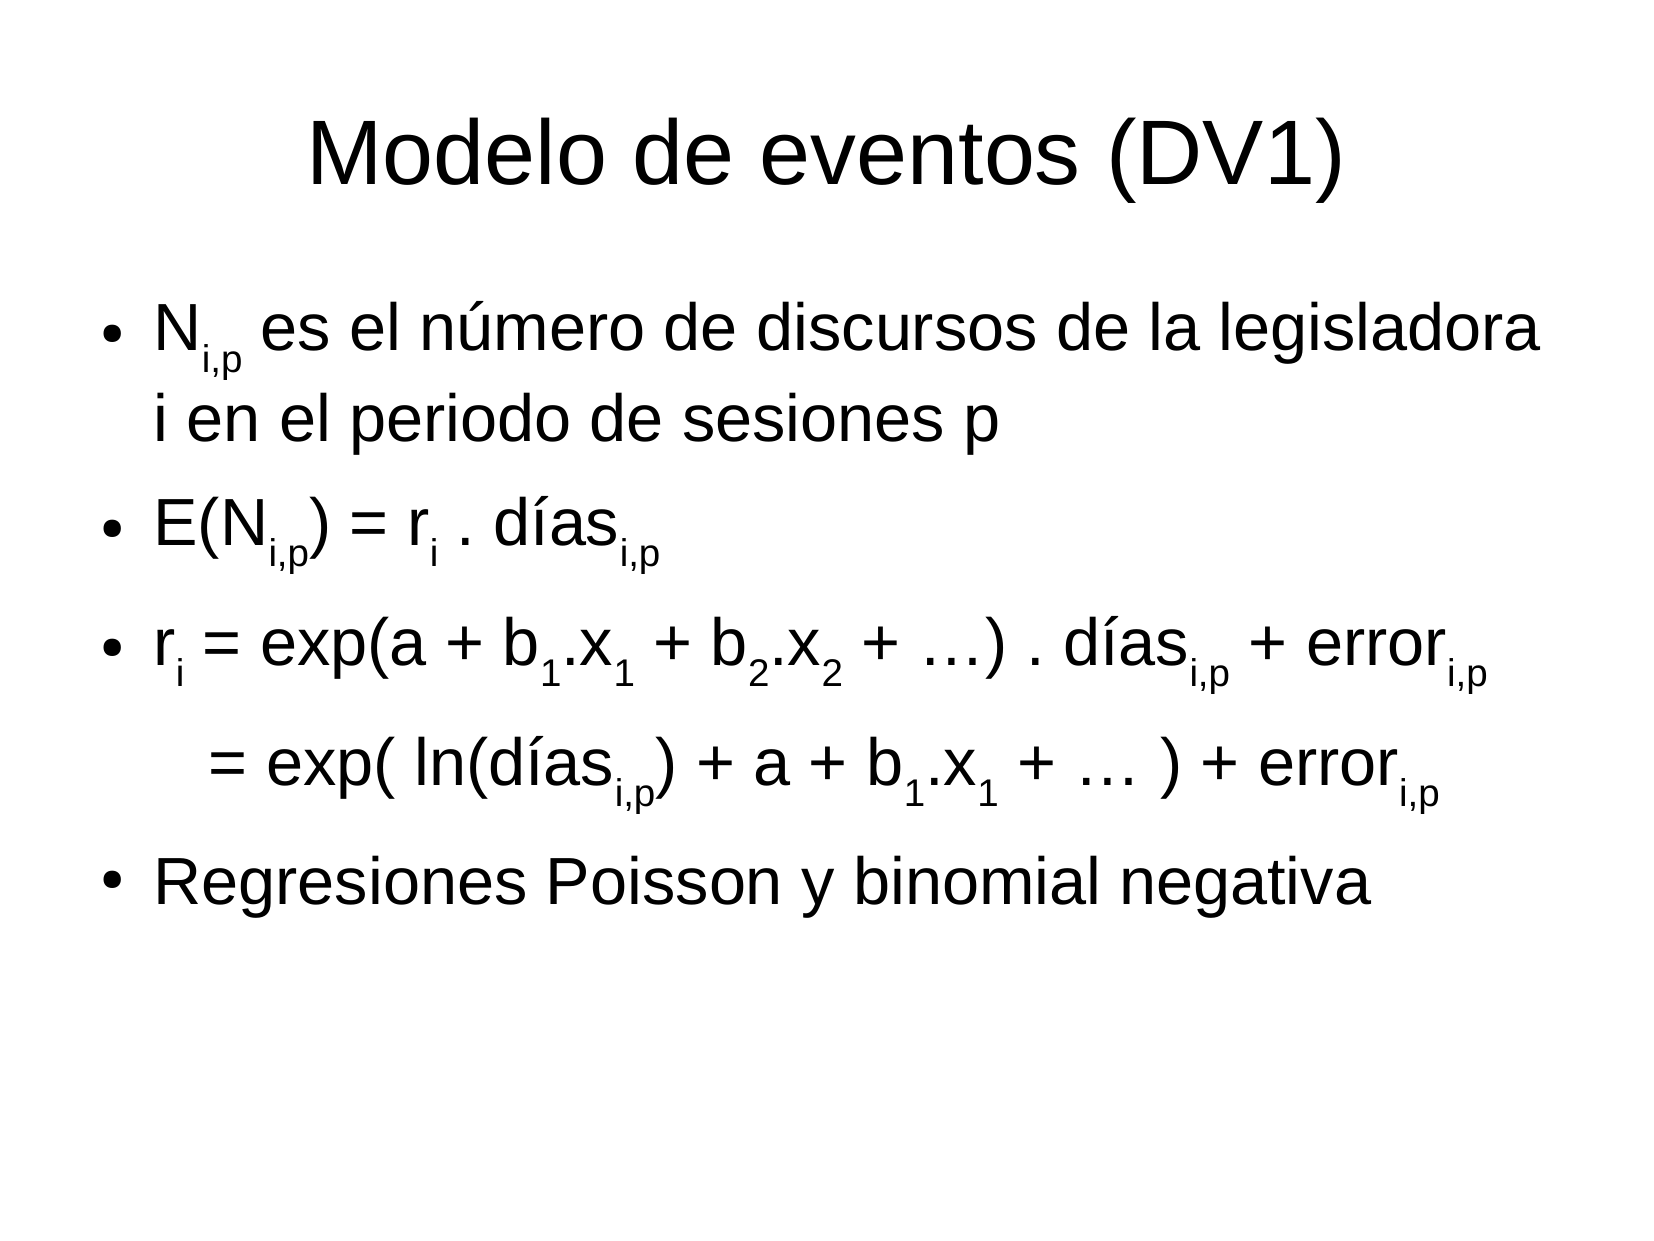

# Modelo de eventos (DV1)
Ni,p es el número de discursos de la legisladora i en el periodo de sesiones p
E(Ni,p) = ri . díasi,p
ri = exp(a + b1.x1 + b2.x2 + …) . díasi,p + errori,p
 = exp( ln(díasi,p) + a + b1.x1 + … ) + errori,p
Regresiones Poisson y binomial negativa